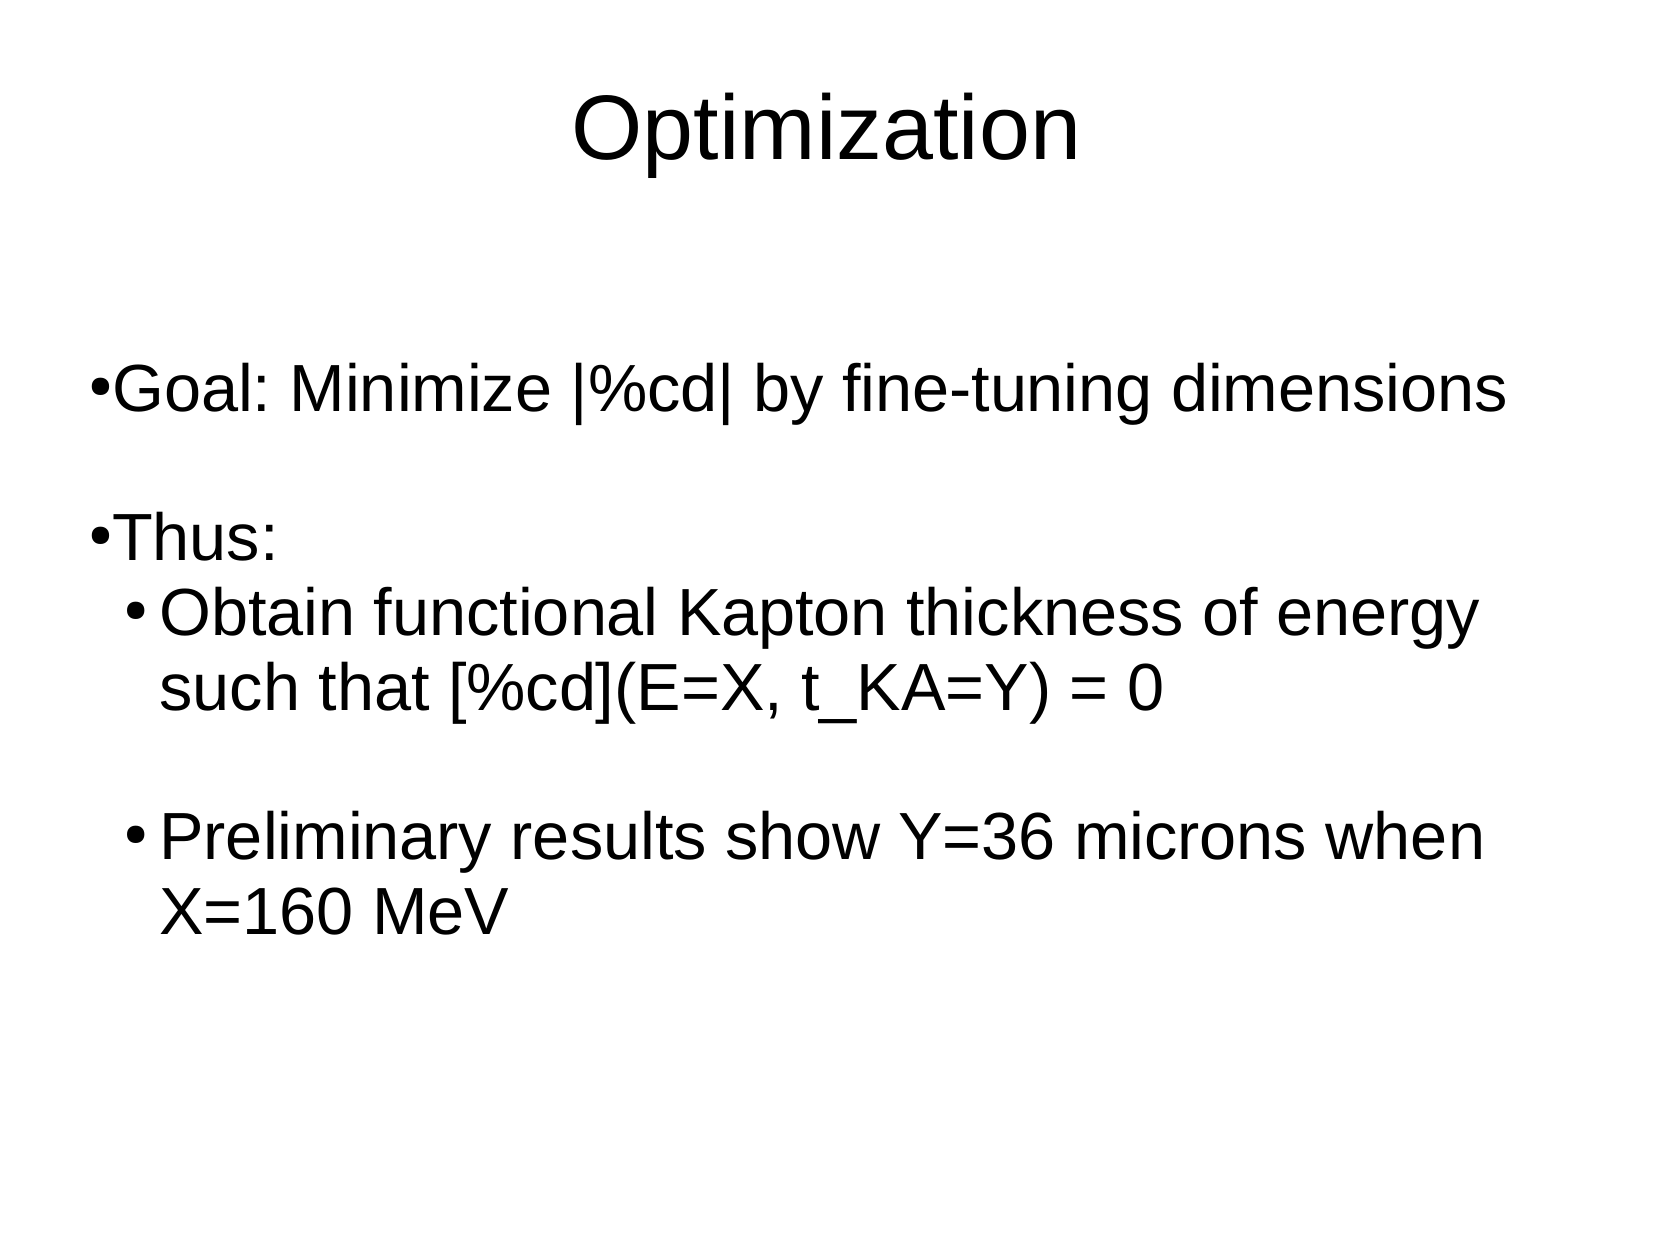

# Optimization
Goal: Minimize |%cd| by fine-tuning dimensions
Thus:
Obtain functional Kapton thickness of energy
such that [%cd](E=X, t_KA=Y) = 0
Preliminary results show Y=36 microns when X=160 MeV